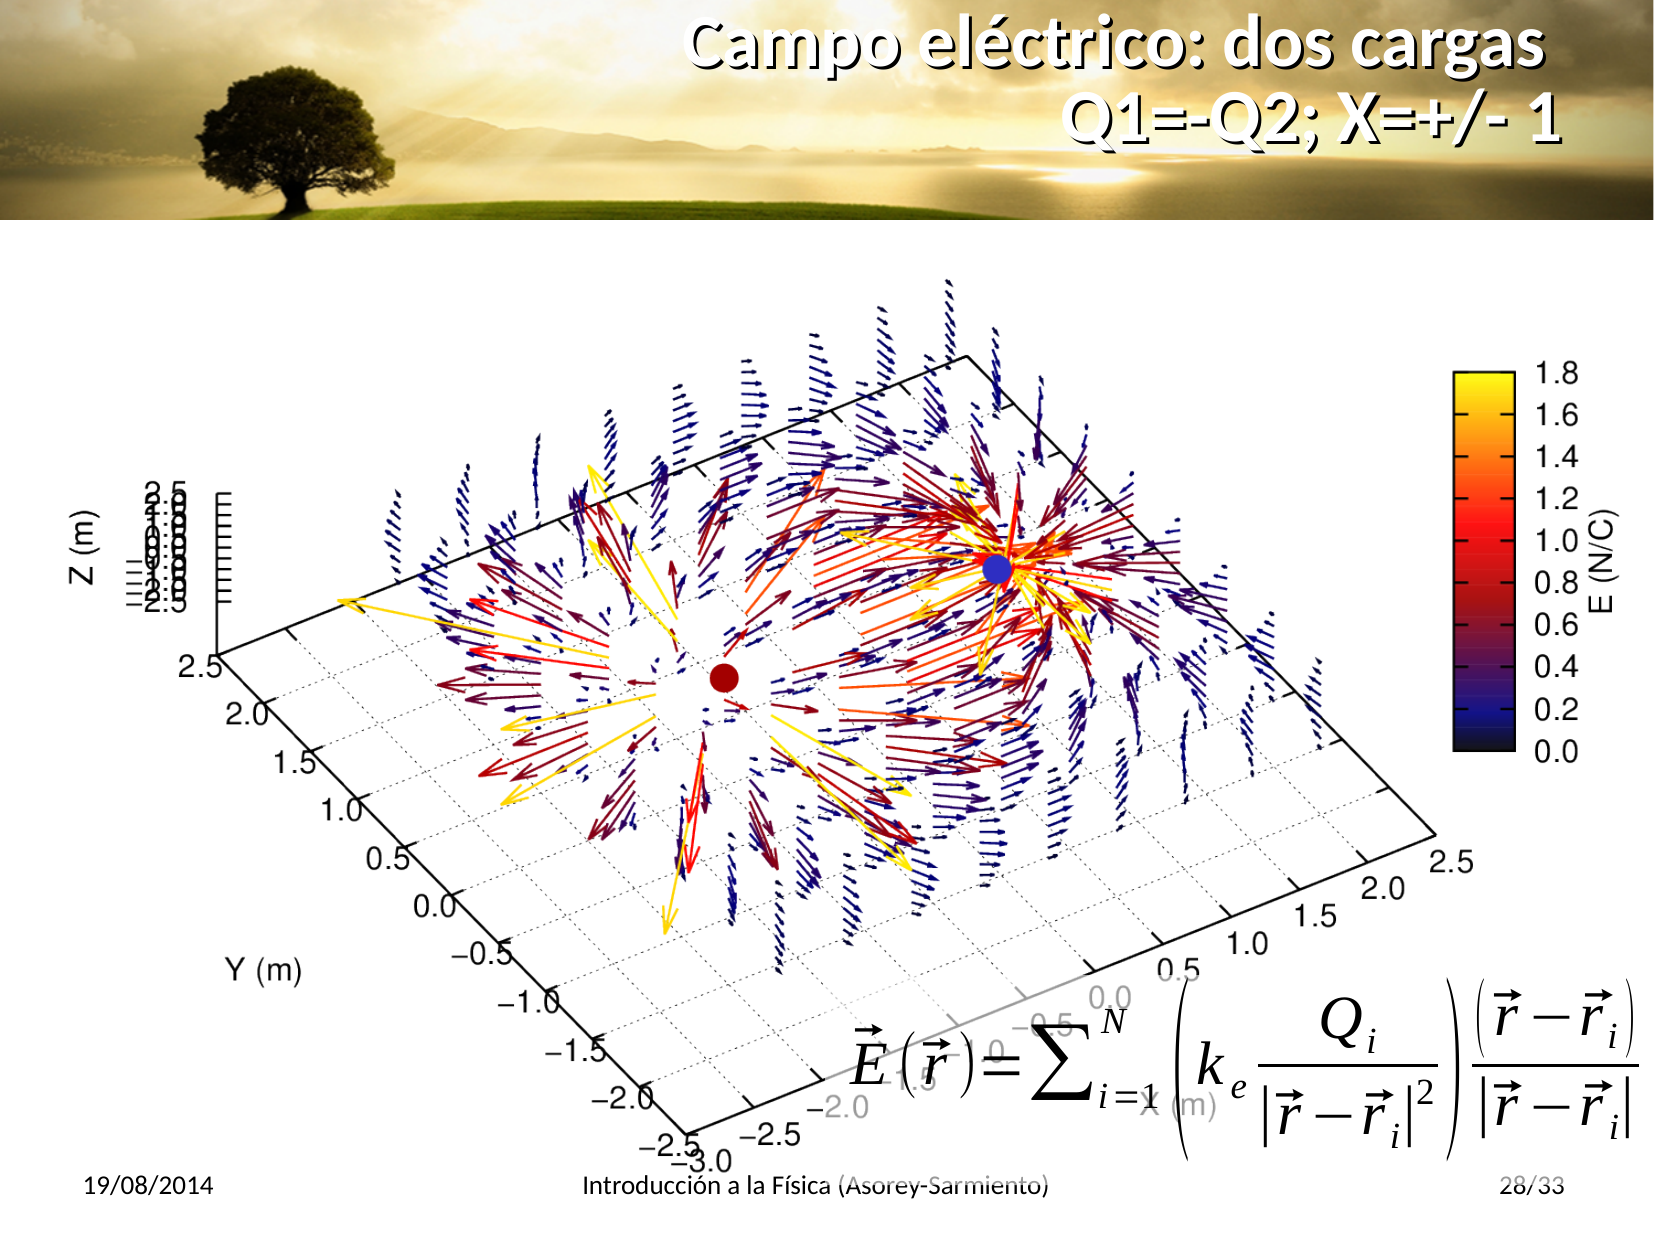

# Campo eléctrico: dos cargas Q1=-Q2; X=+/- 1
19/08/2014
Introducción a la Física (Asorey-Sarmiento)
28